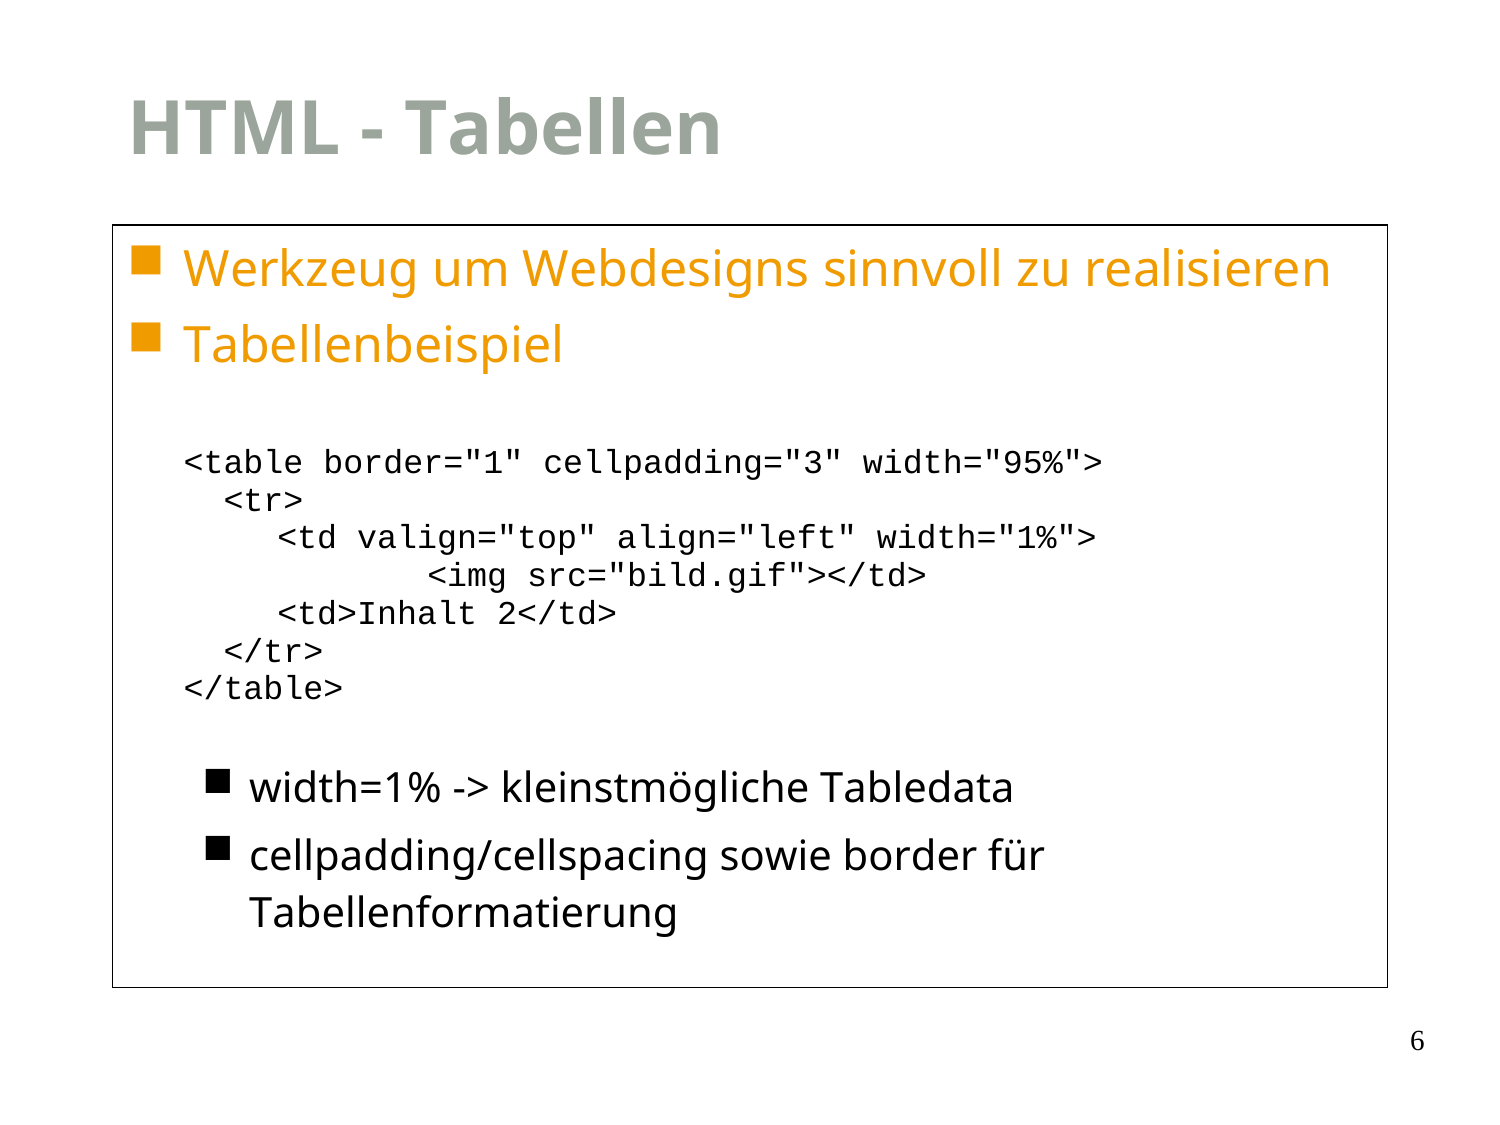

# HTML - Tabellen
Werkzeug um Webdesigns sinnvoll zu realisieren
Tabellenbeispiel
<table border="1" cellpadding="3" width="95%">
 <tr>
	<td valign="top" align="left" width="1%">
		<img src="bild.gif"></td>
	<td>Inhalt 2</td>
 </tr>
</table>
width=1% -> kleinstmögliche Tabledata
cellpadding/cellspacing sowie border für Tabellenformatierung
6